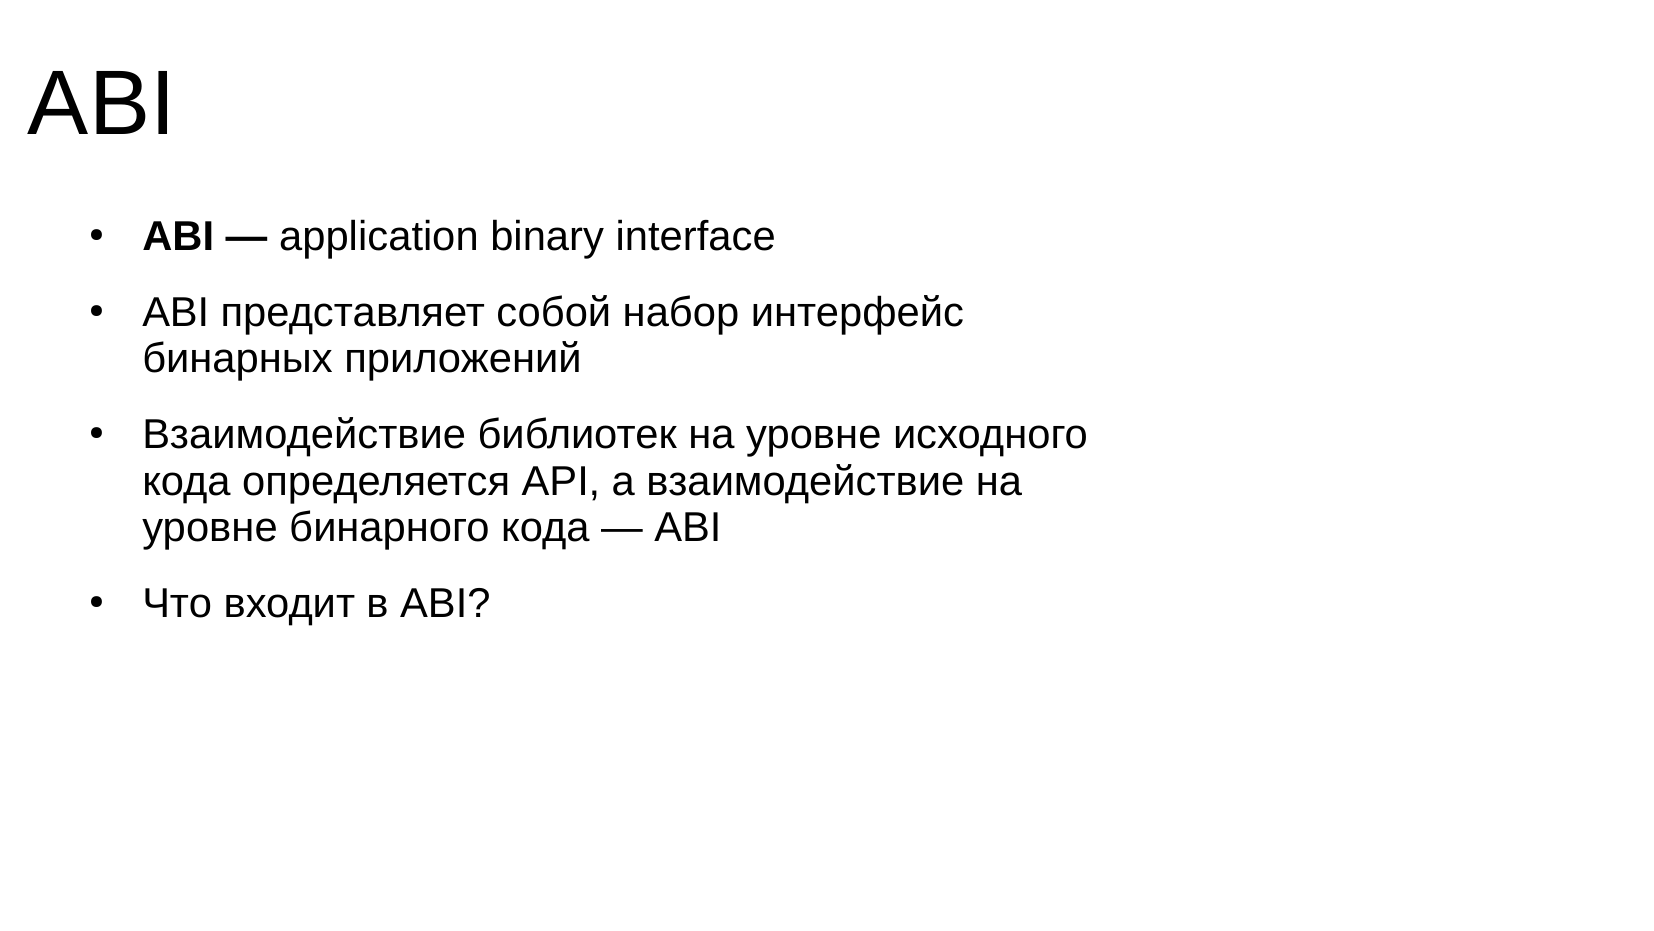

# ABI
ABI — application binary interface
ABI представляет собой набор интерфейс бинарных приложений
Взаимодействие библиотек на уровне исходного кода определяется API, а взаимодействие на уровне бинарного кода — ABI
Что входит в ABI?